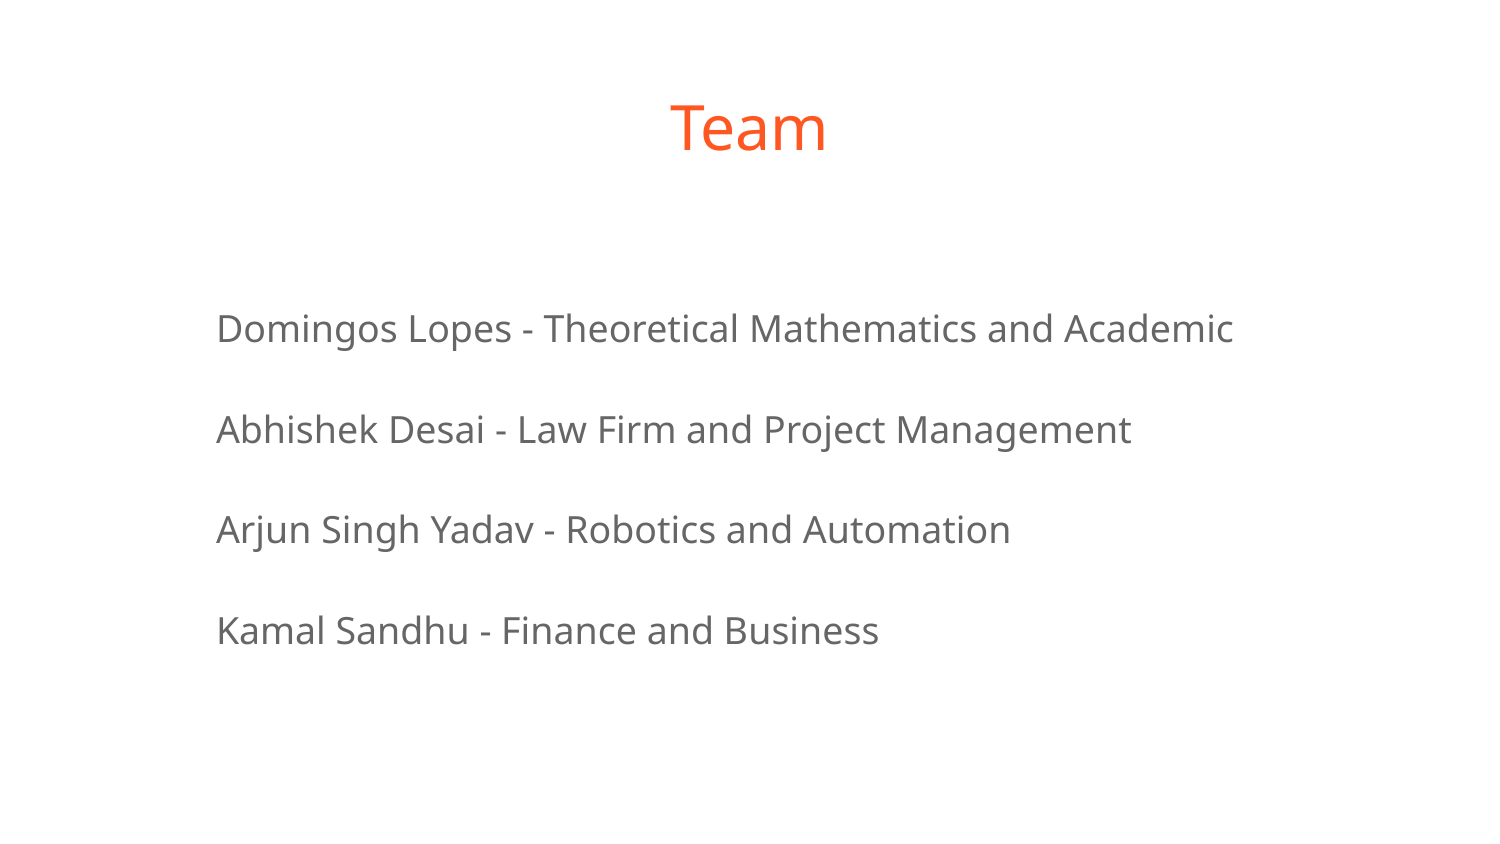

# Team
Domingos Lopes - Theoretical Mathematics and Academic
Abhishek Desai - Law Firm and Project Management
Arjun Singh Yadav - Robotics and Automation
Kamal Sandhu - Finance and Business